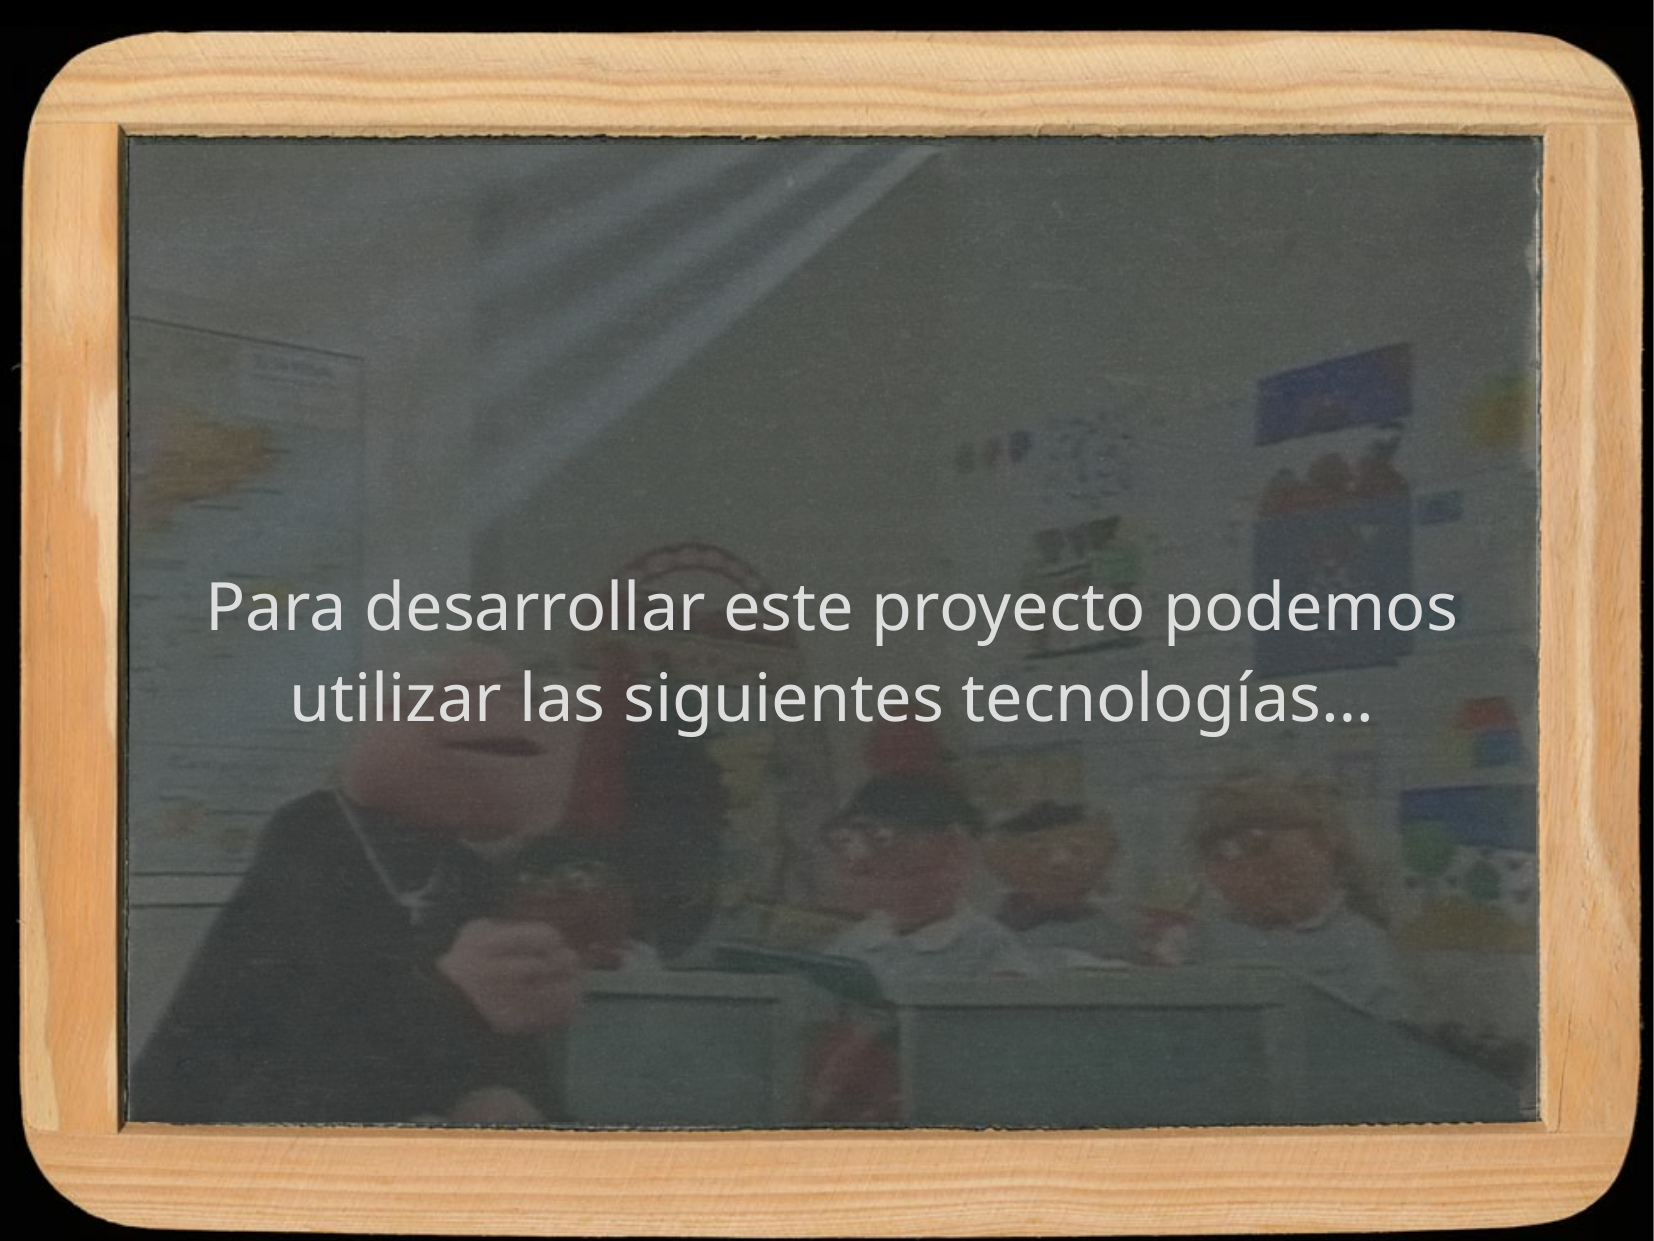

Para desarrollar este proyecto podemos utilizar las siguientes tecnologías…